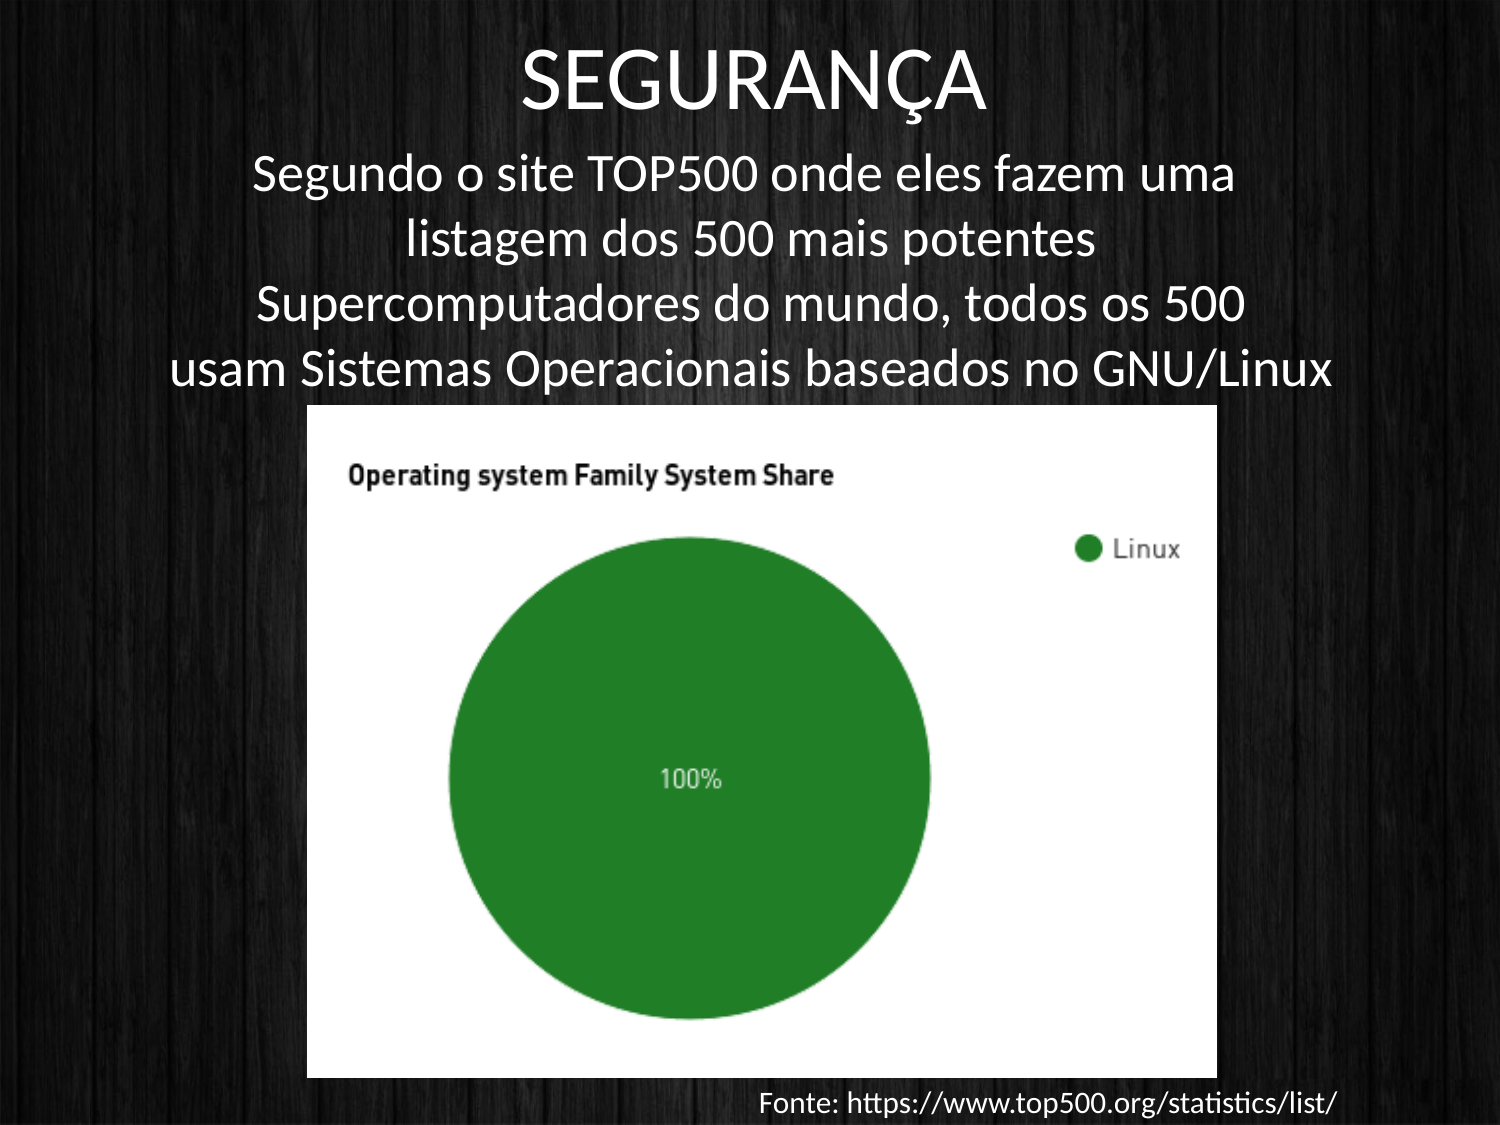

# SEGURANÇA
Segundo o site TOP500 onde eles fazem uma
listagem dos 500 mais potentes
Supercomputadores do mundo, todos os 500
usam Sistemas Operacionais baseados no GNU/Linux
Fonte: https://www.top500.org/statistics/list/